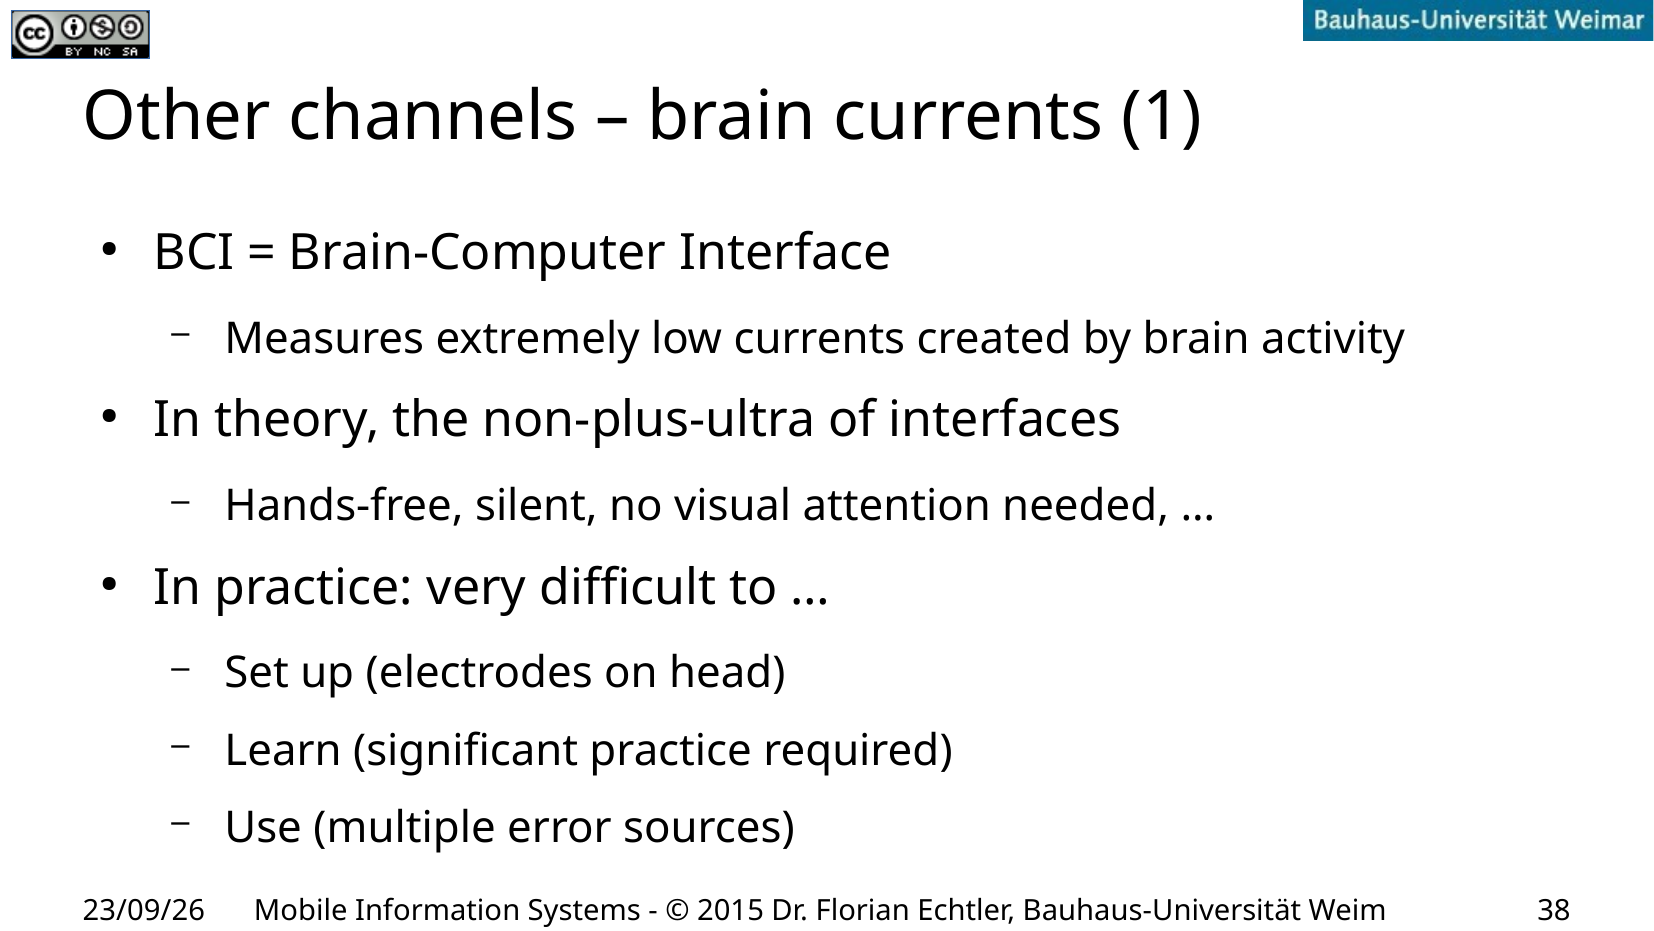

# Other channels – brain currents (1)
BCI = Brain-Computer Interface
Measures extremely low currents created by brain activity
In theory, the non-plus-ultra of interfaces
Hands-free, silent, no visual attention needed, …
In practice: very difficult to …
Set up (electrodes on head)
Learn (significant practice required)
Use (multiple error sources)
Mobile Information Systems - © 2015 Dr. Florian Echtler, Bauhaus-Universität Weimar
38